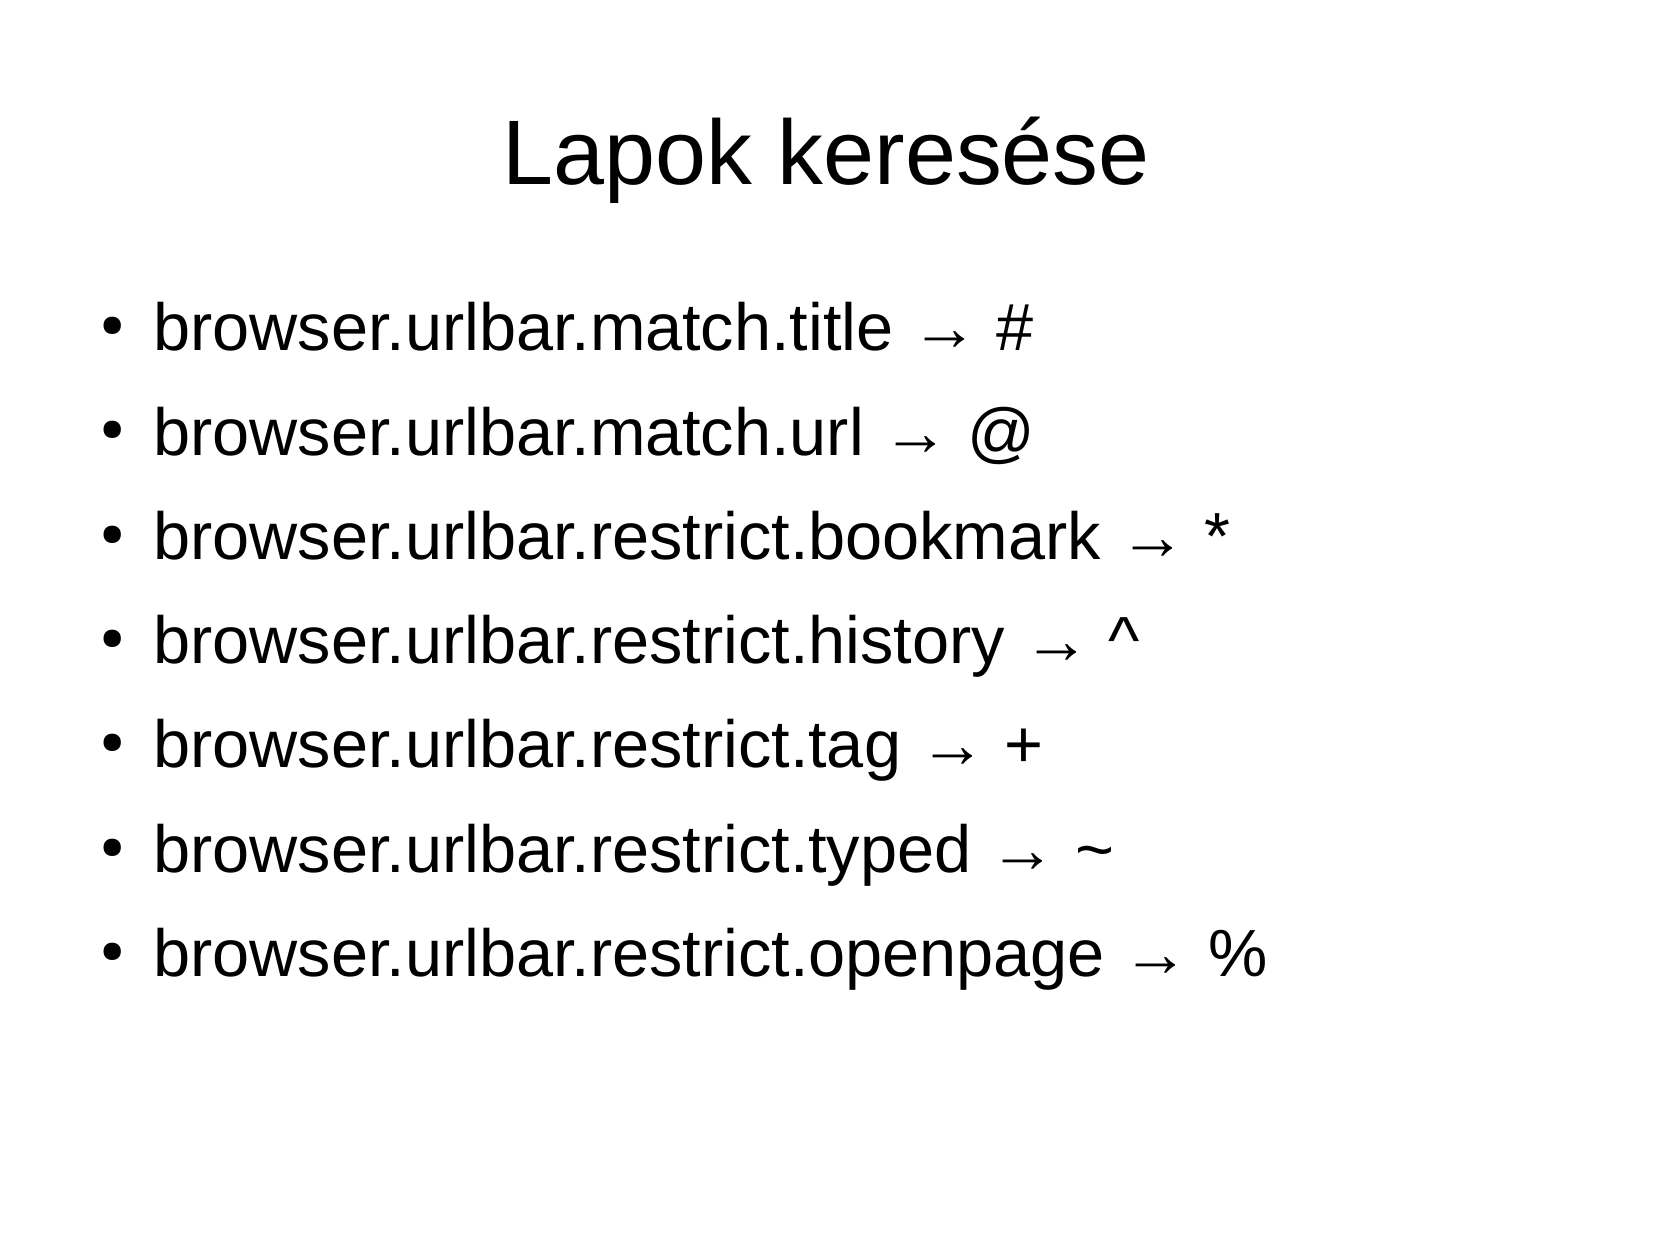

# Lapok keresése
browser.urlbar.match.title → #
browser.urlbar.match.url → @
browser.urlbar.restrict.bookmark → *
browser.urlbar.restrict.history → ^
browser.urlbar.restrict.tag → +
browser.urlbar.restrict.typed → ~
browser.urlbar.restrict.openpage → %